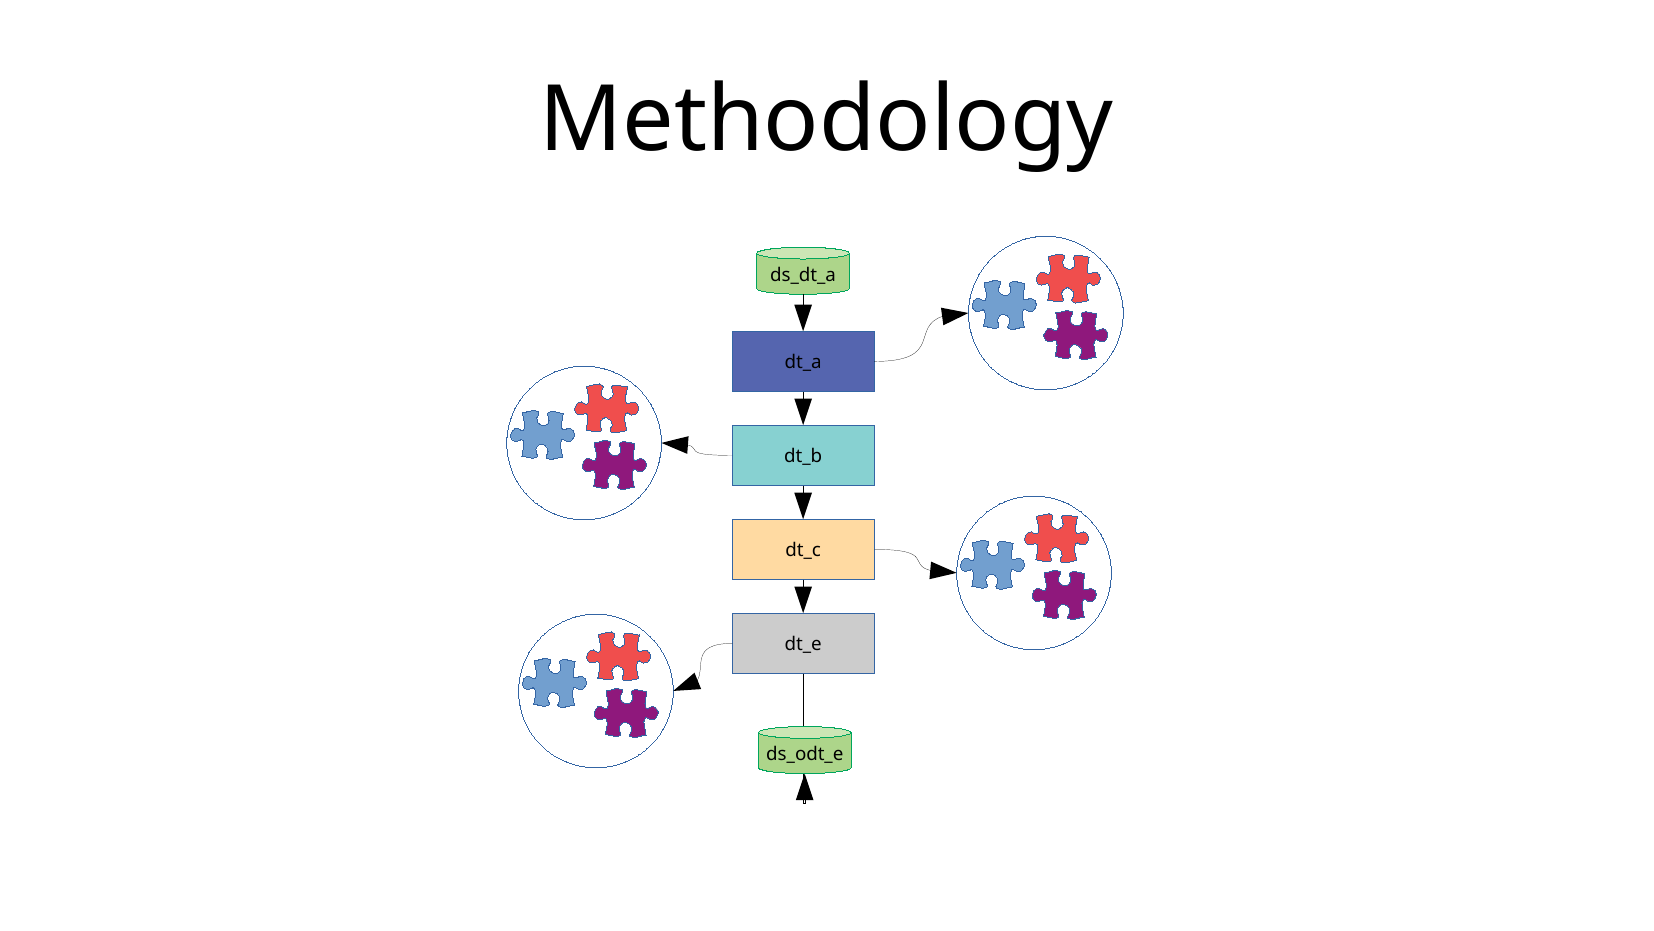

# Methodology
ds_dt_a
dt_a
dt_b
dt_c
dt_e
ds_odt_e